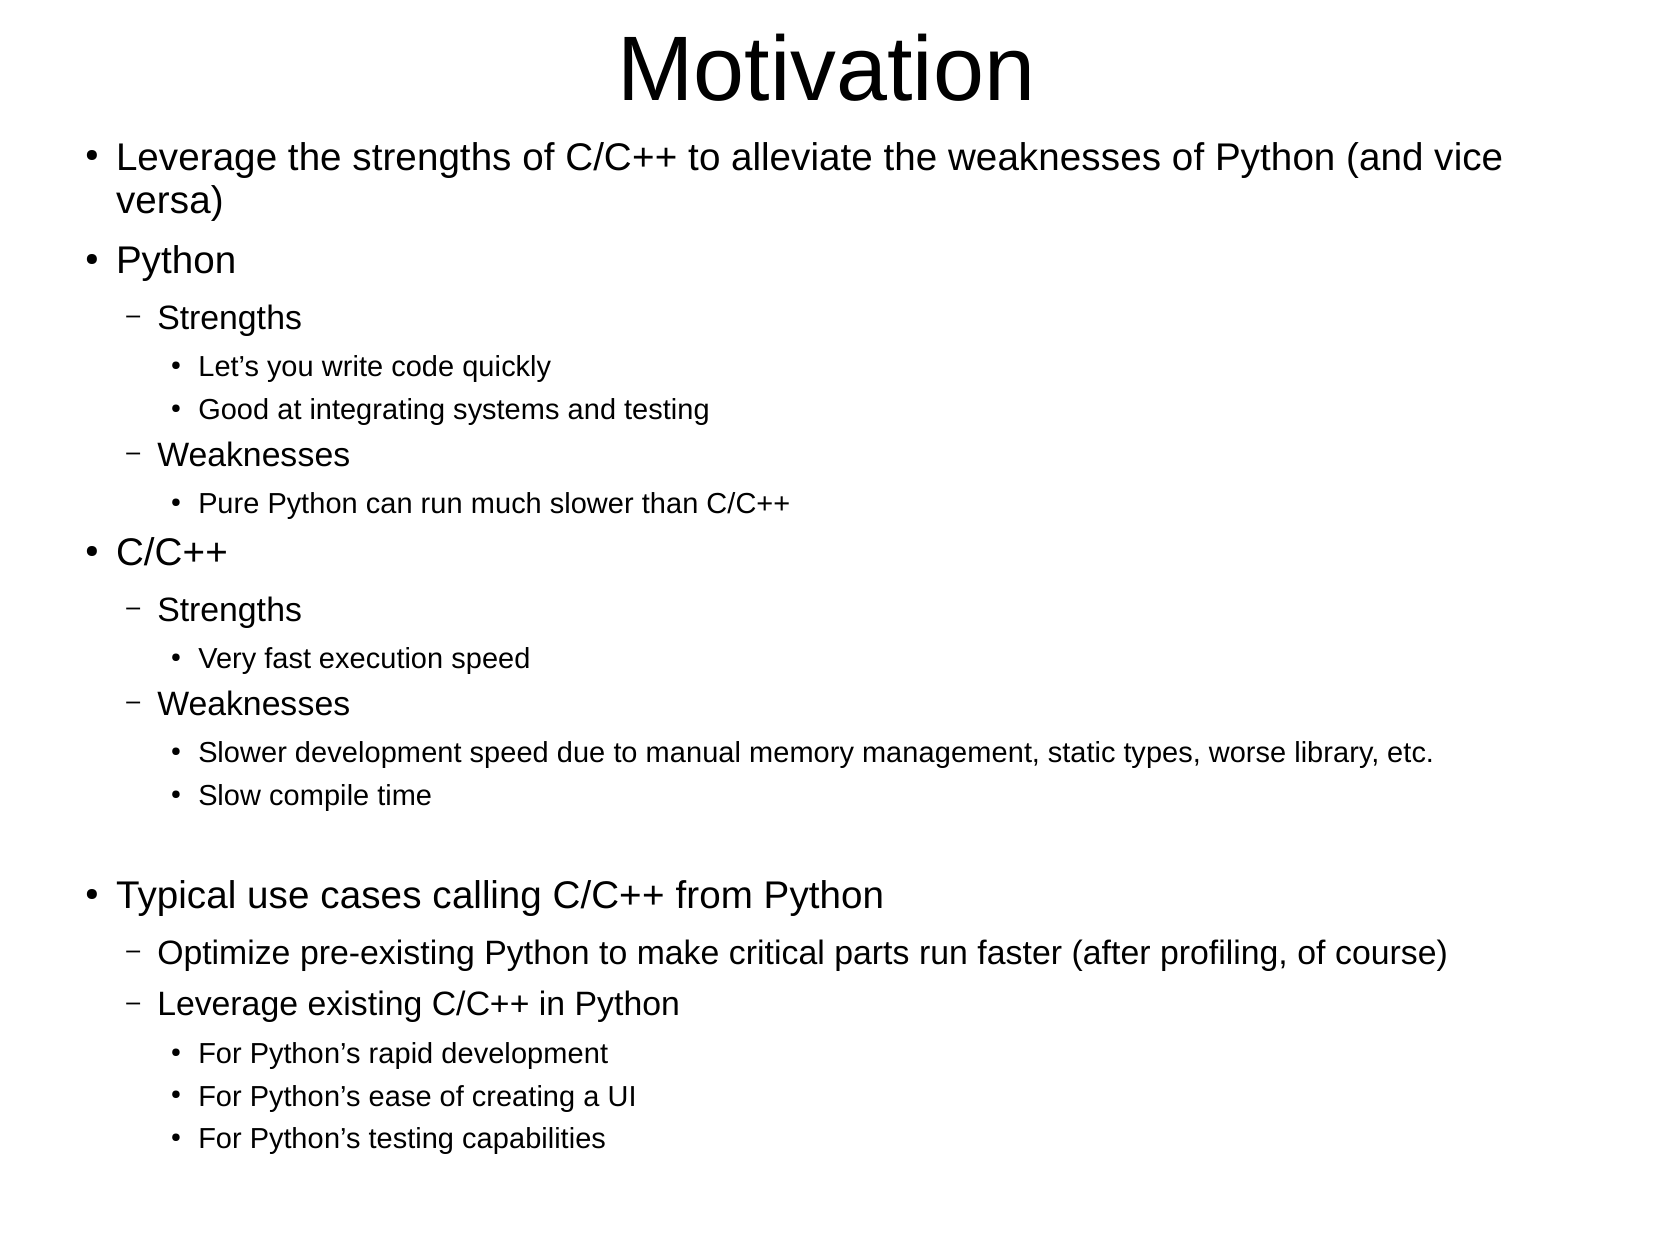

# Motivation
Leverage the strengths of C/C++ to alleviate the weaknesses of Python (and vice versa)
Python
Strengths
Let’s you write code quickly
Good at integrating systems and testing
Weaknesses
Pure Python can run much slower than C/C++
C/C++
Strengths
Very fast execution speed
Weaknesses
Slower development speed due to manual memory management, static types, worse library, etc.
Slow compile time
Typical use cases calling C/C++ from Python
Optimize pre-existing Python to make critical parts run faster (after profiling, of course)
Leverage existing C/C++ in Python
For Python’s rapid development
For Python’s ease of creating a UI
For Python’s testing capabilities